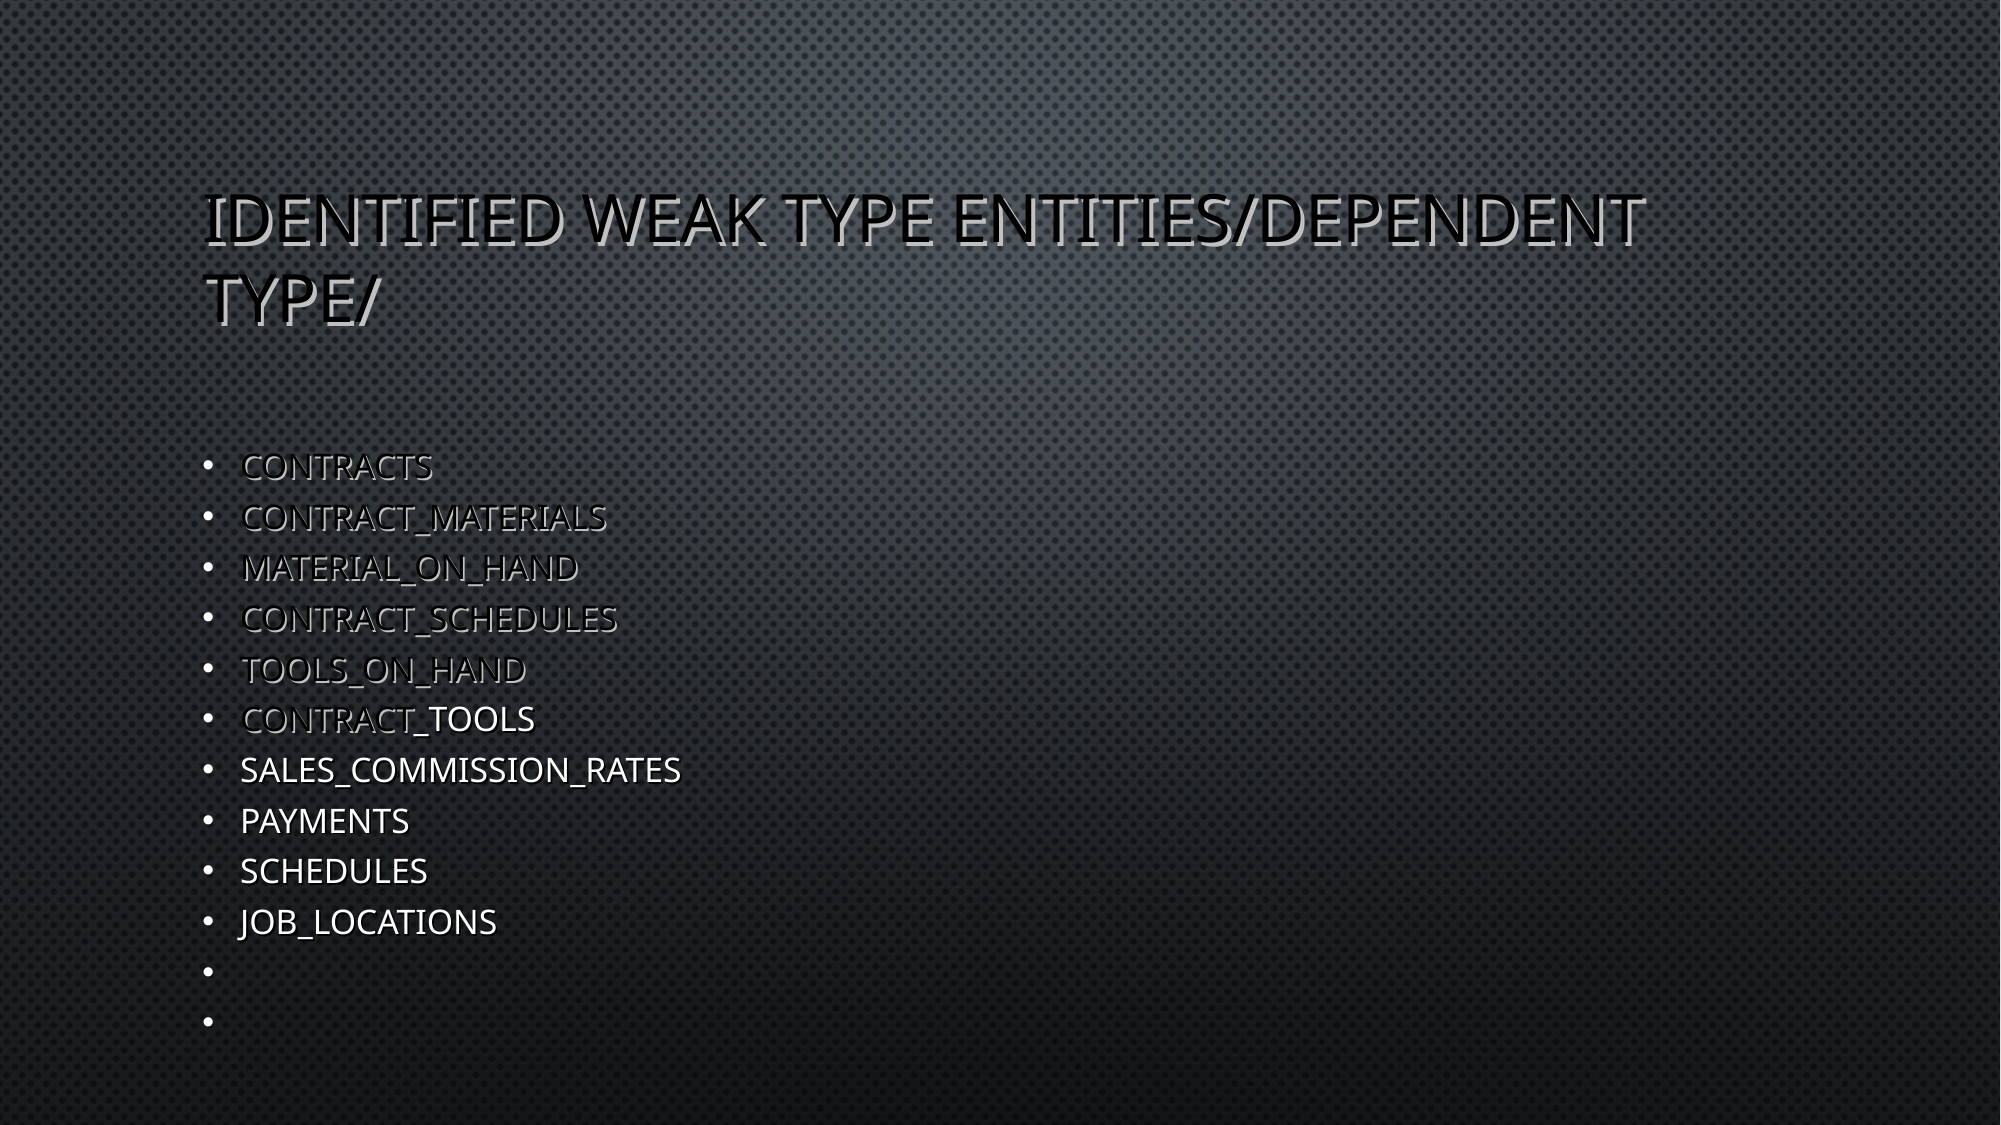

# Identified Weak TYPE Entities/Dependent Type/
CONTRACTS
CONTRACT_MATERIALS
MATERIAL_ON_HAND
CONTRACT_SCHEDULES
TOOLS_ON_HAND
CONTRACT_TOOLS
SALES_COMMISSION_RATES
PAYMENTS
SCHEDULES
JOB_LOCATIONS